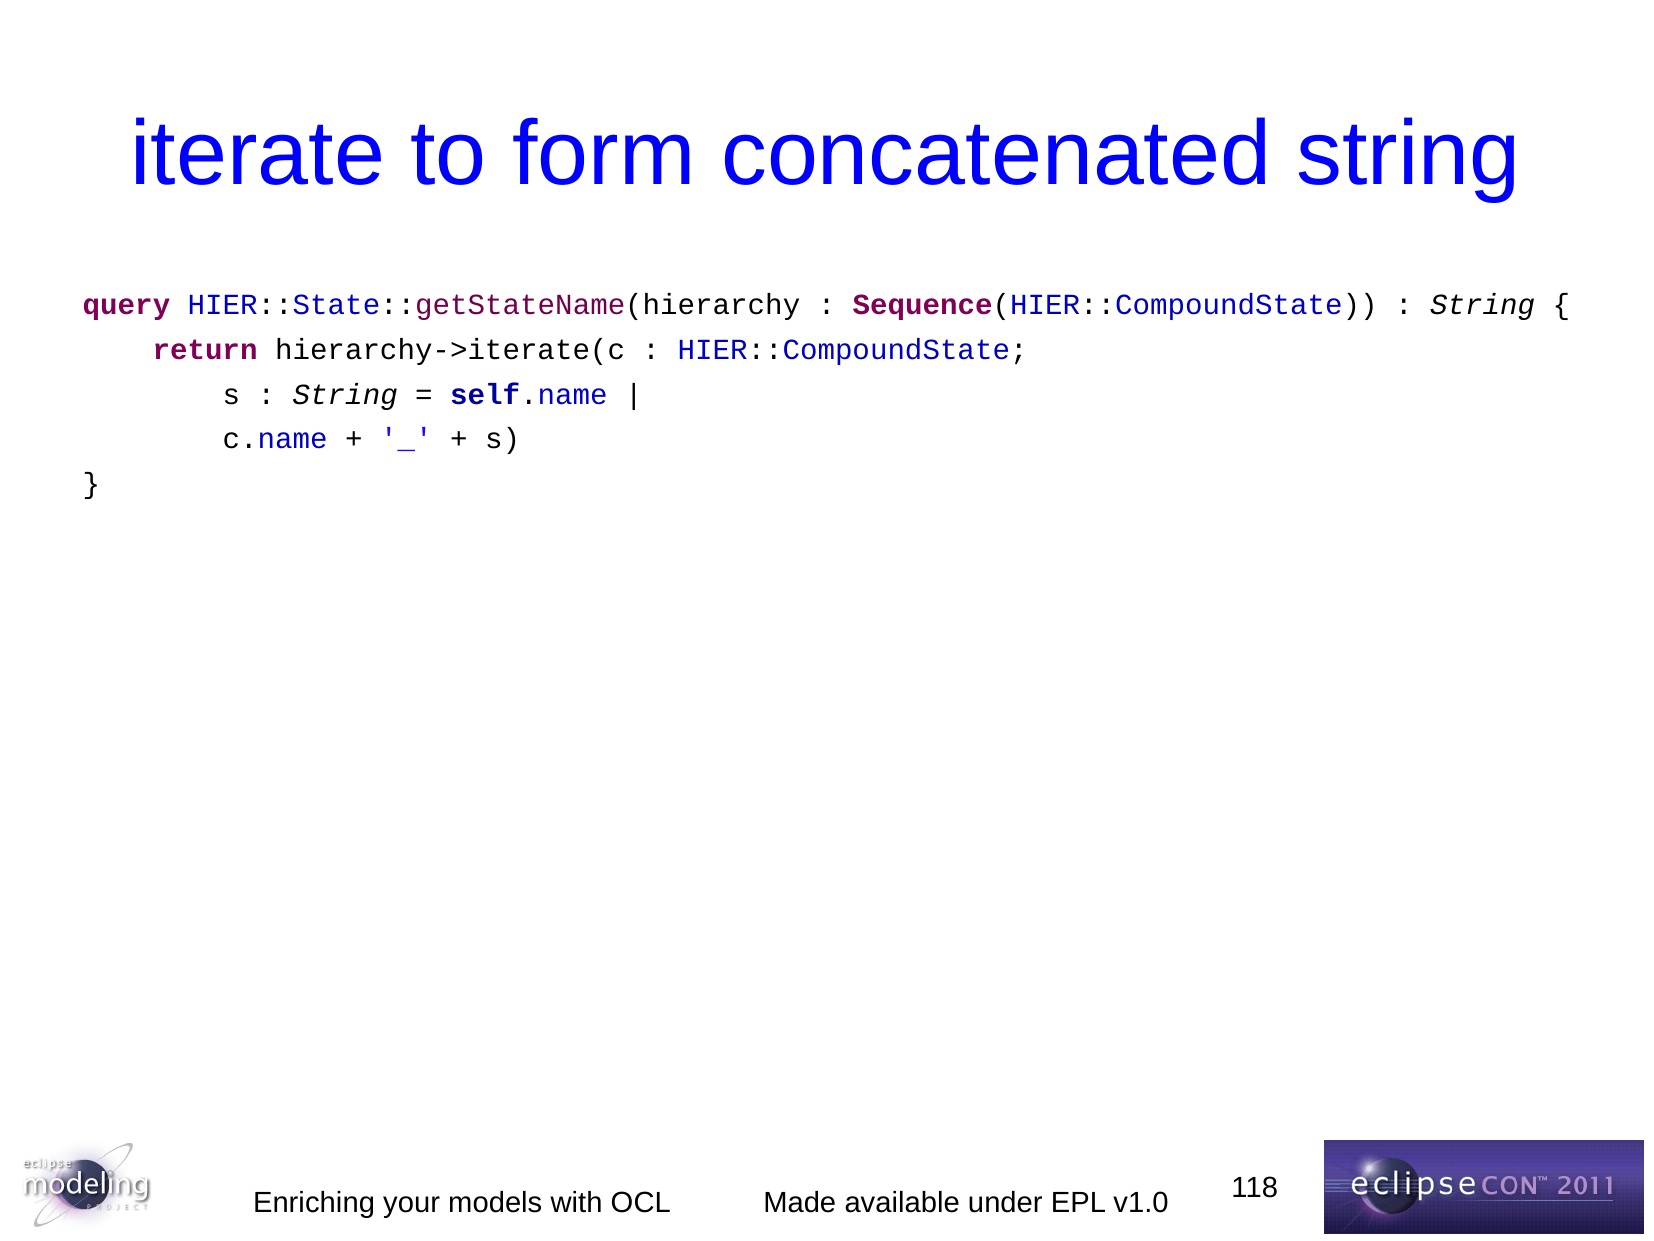

# iterate to form concatenated string
query HIER::State::getStateName(hierarchy : Sequence(HIER::CompoundState)) : String {
 return hierarchy->iterate(c : HIER::CompoundState;
 s : String = self.name |
 c.name + '_' + s)
}
118
Enriching your models with OCL